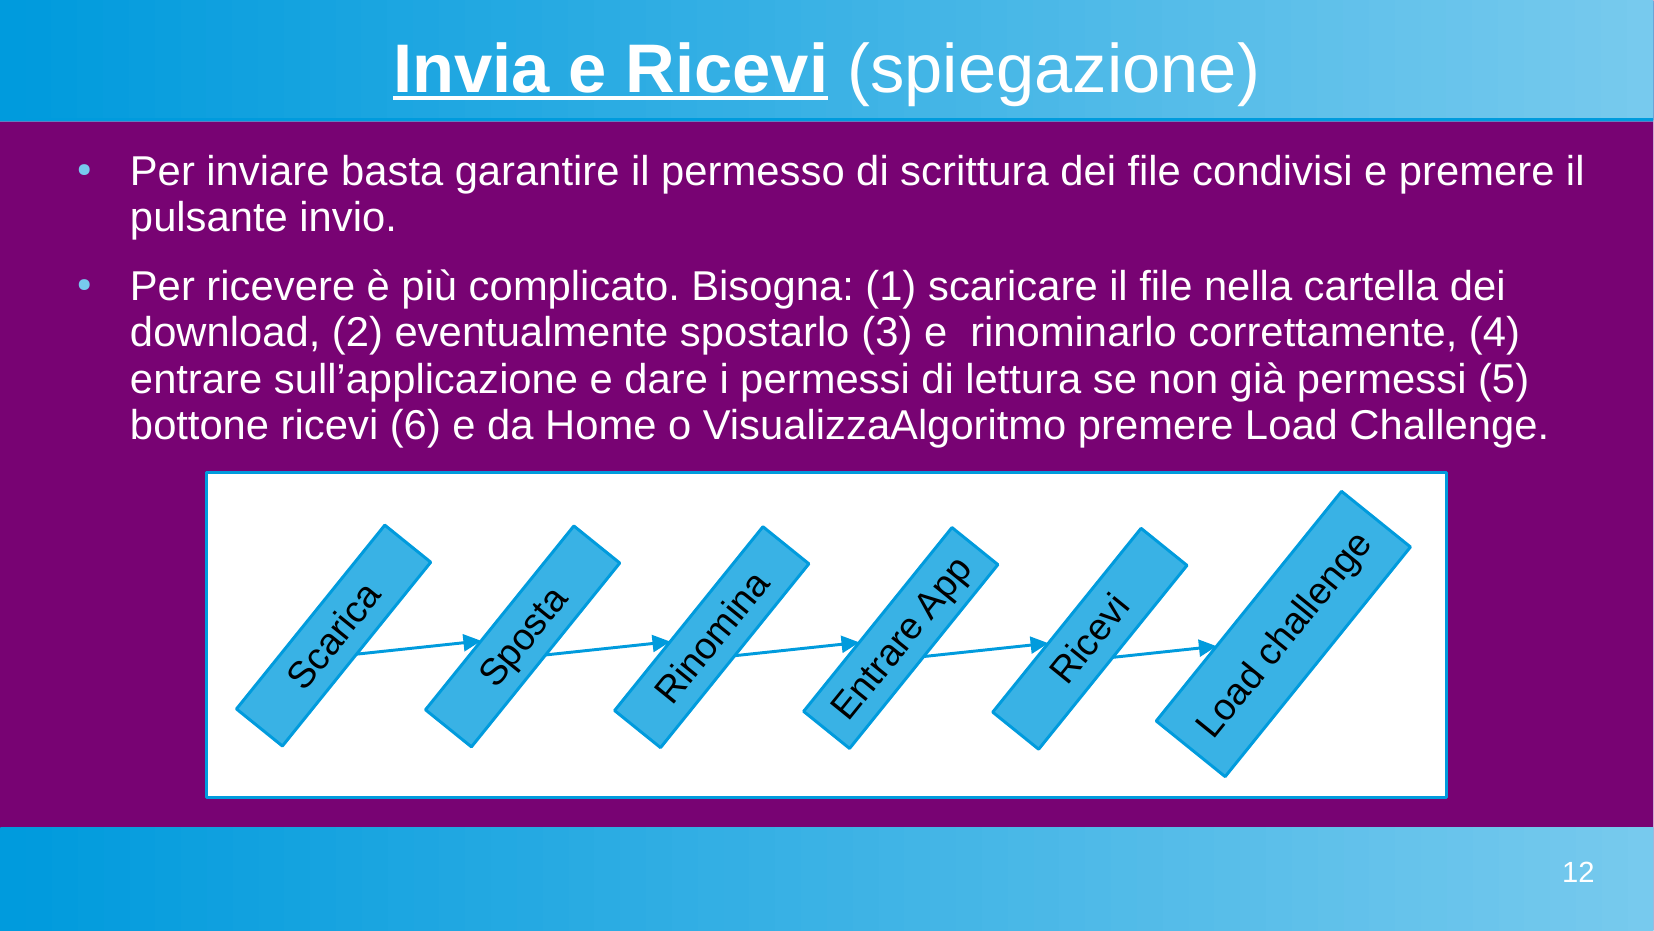

# Invia e Ricevi (spiegazione)
Per inviare basta garantire il permesso di scrittura dei file condivisi e premere il pulsante invio.
Per ricevere è più complicato. Bisogna: (1) scaricare il file nella cartella dei download, (2) eventualmente spostarlo (3) e rinominarlo correttamente, (4) entrare sull’applicazione e dare i permessi di lettura se non già permessi (5) bottone ricevi (6) e da Home o VisualizzaAlgoritmo premere Load Challenge.
Load challenge
Scarica
Sposta
Rinomina
Entrare App
Ricevi
12